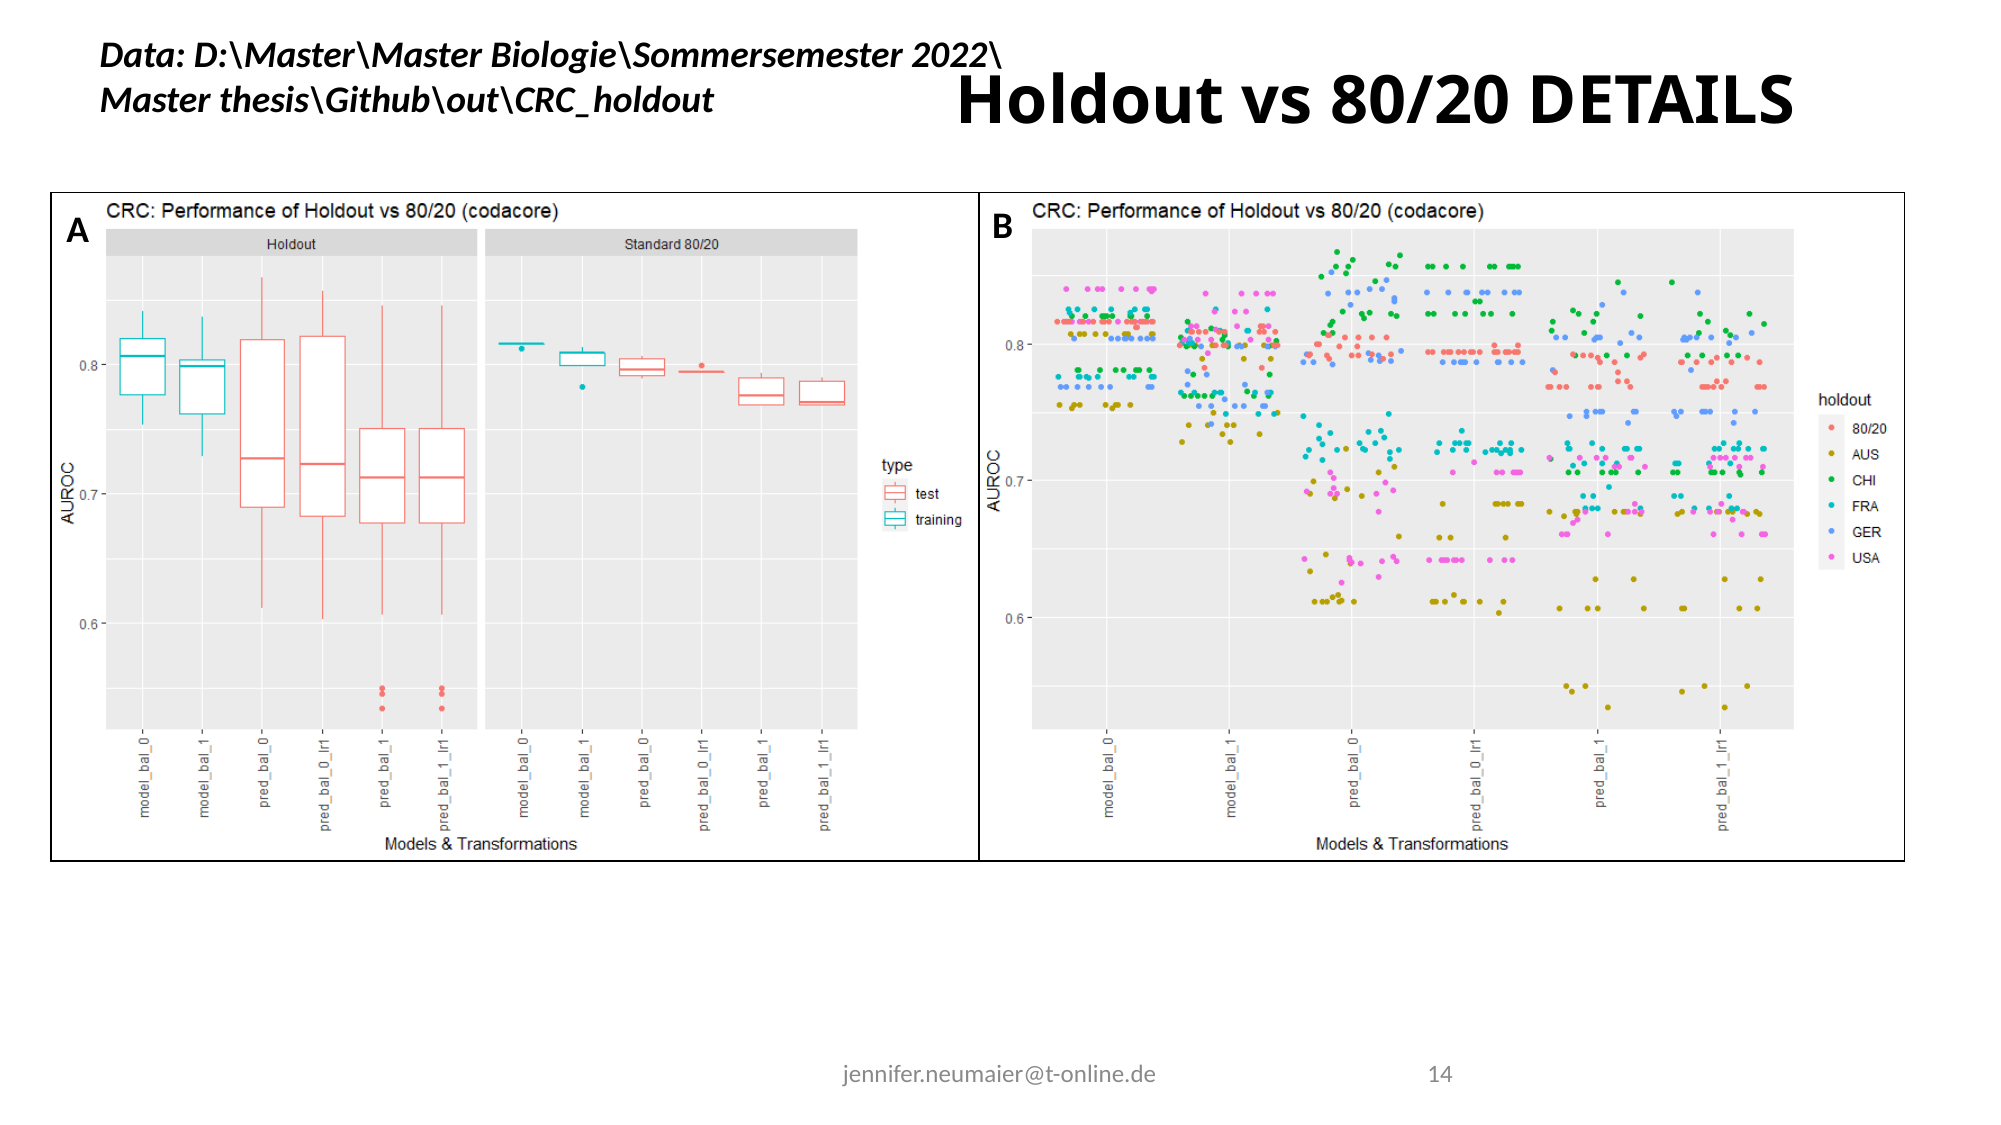

# Holdout vs 80/20 DETAILS
Data: D:\Master\Master Biologie\Sommersemester 2022\Master thesis\Github\out\CRC_holdout
B
A
jennifer.neumaier@t-online.de